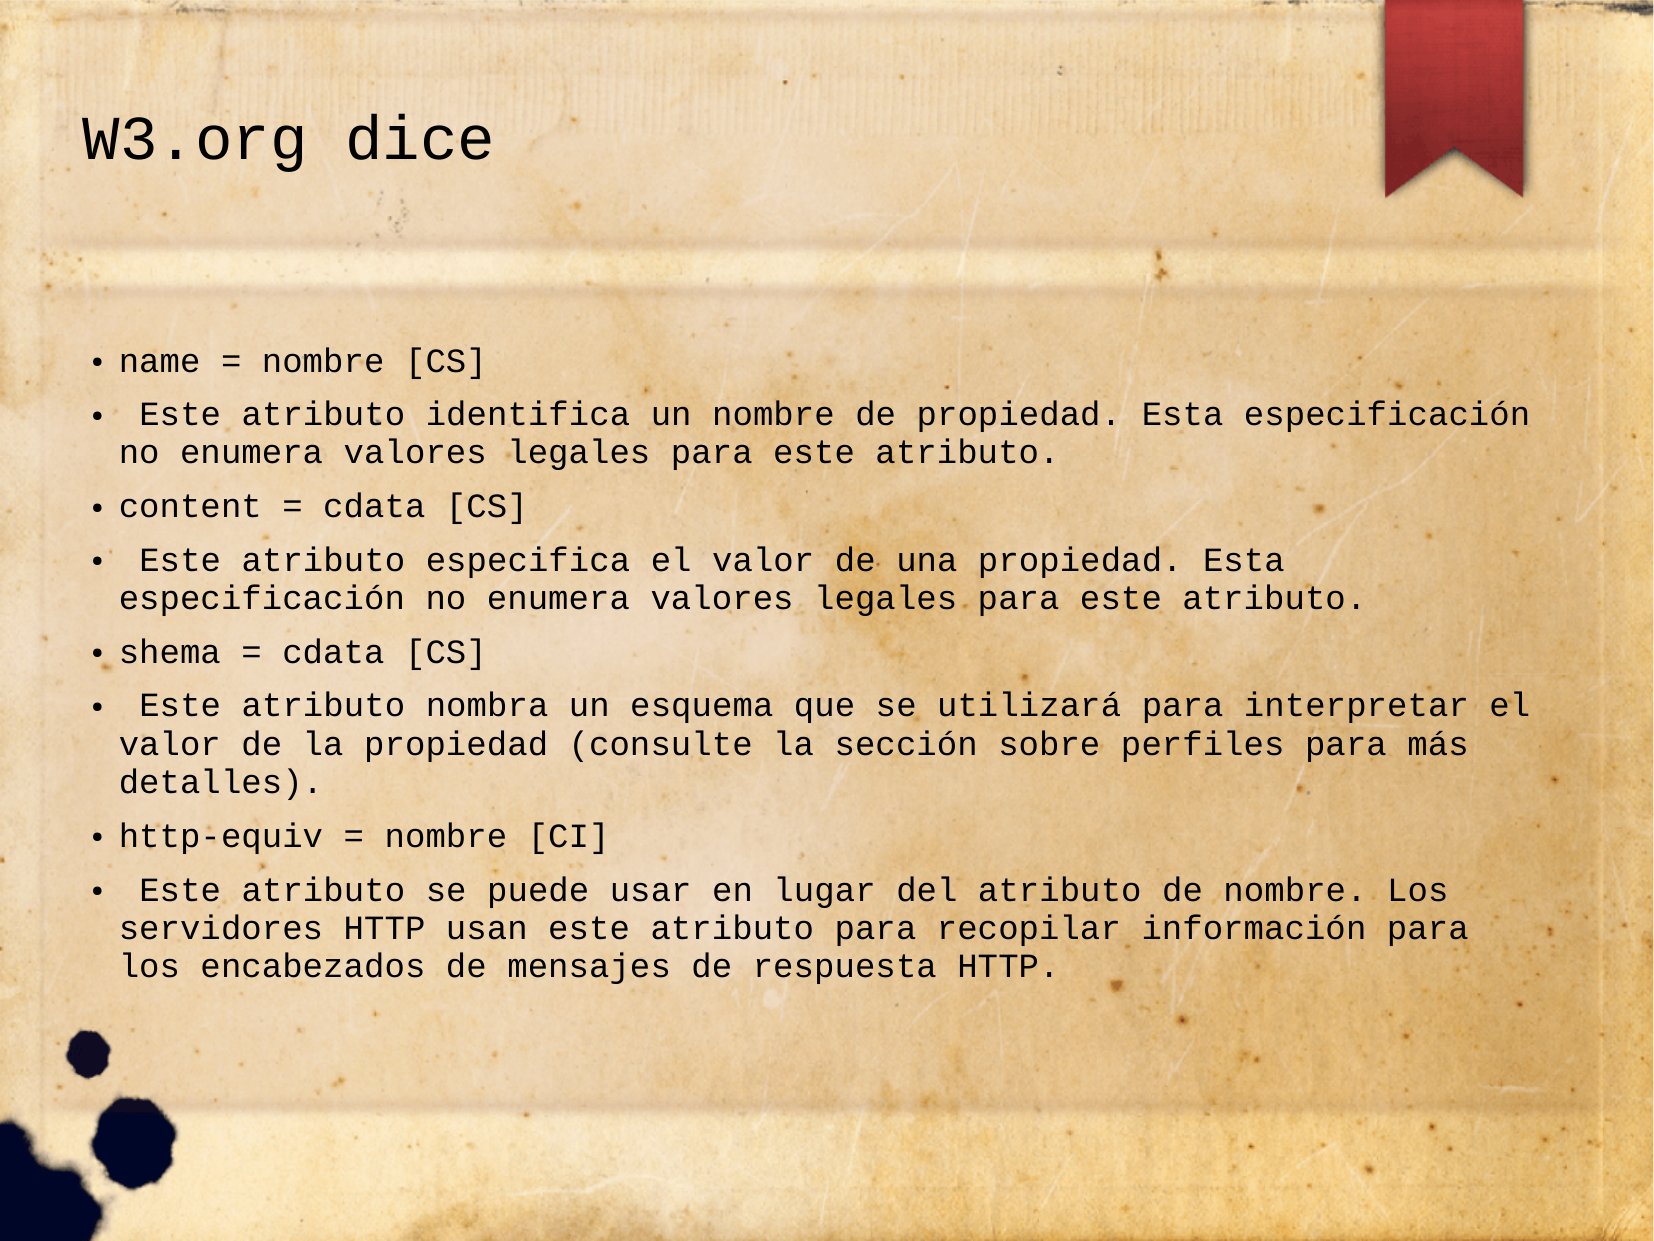

# W3.org dice
name = nombre [CS]
 Este atributo identifica un nombre de propiedad. Esta especificación no enumera valores legales para este atributo.
content = cdata [CS]
 Este atributo especifica el valor de una propiedad. Esta especificación no enumera valores legales para este atributo.
shema = cdata [CS]
 Este atributo nombra un esquema que se utilizará para interpretar el valor de la propiedad (consulte la sección sobre perfiles para más detalles).
http-equiv = nombre [CI]
 Este atributo se puede usar en lugar del atributo de nombre. Los servidores HTTP usan este atributo para recopilar información para los encabezados de mensajes de respuesta HTTP.